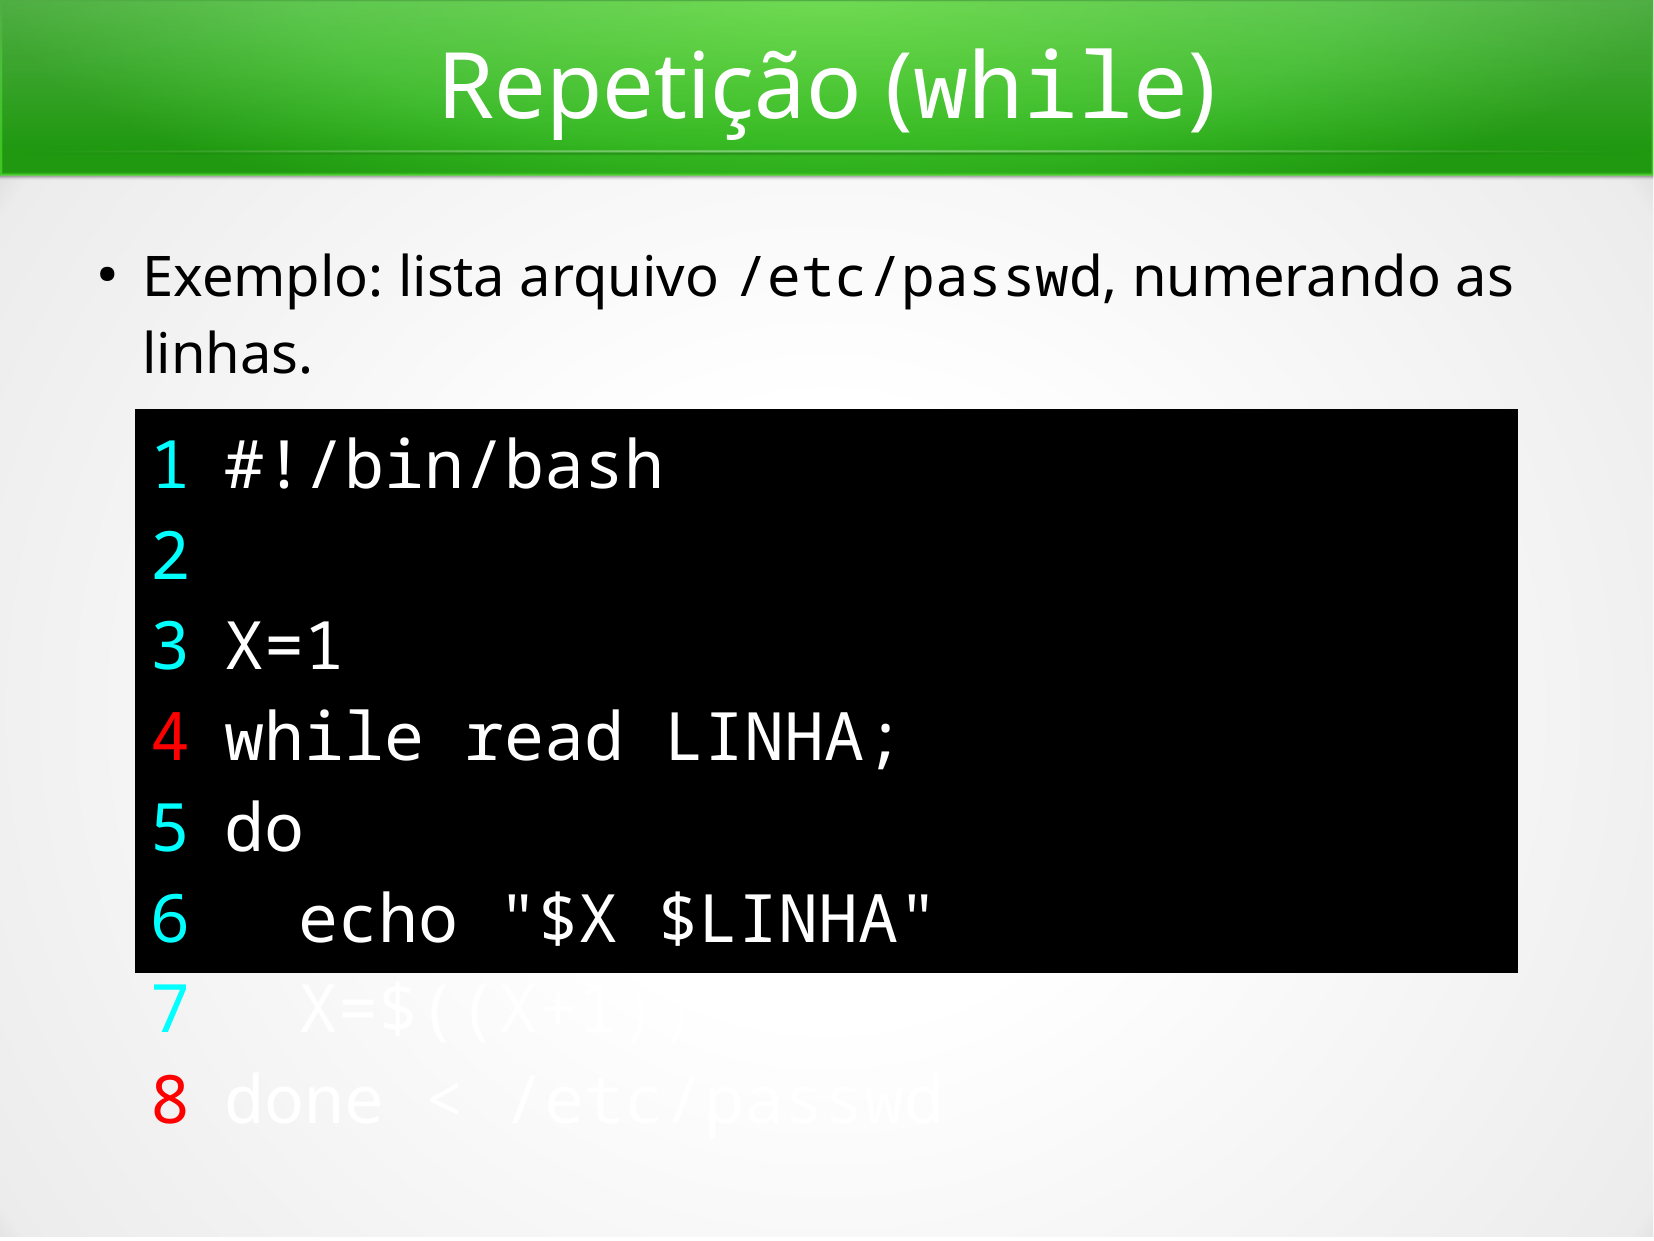

# Repetição (while)
Exemplo: lista arquivo /etc/passwd, numerando as linhas.
1	#!/bin/bash
2
3	X=1
4	while read LINHA;
5	do
6		echo "$X $LINHA"
7		X=$((X+1))
8	done < /etc/passwd